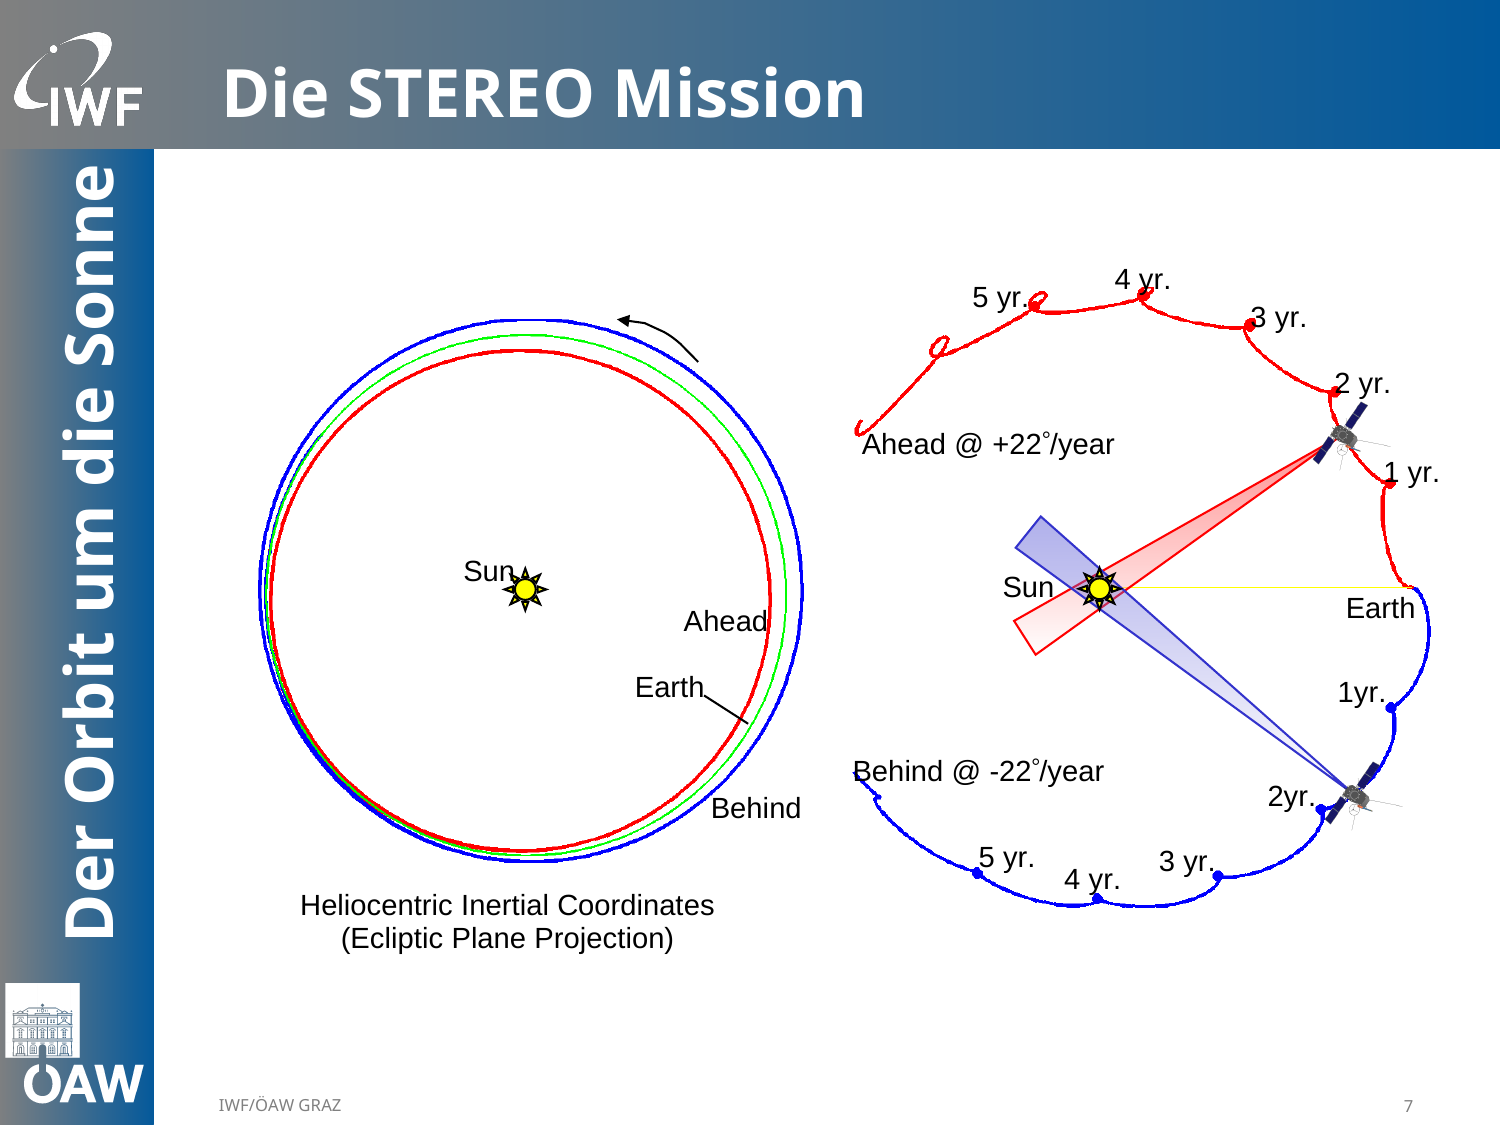

# Die STEREO Mission
4 yr.
5 yr.
3 yr.
2 yr.
Ahead @ +22/year
1 yr.
Der Orbit um die Sonne
Sun
Sun
Earth
Ahead
Earth
1yr.
Behind @ -22/year
2yr.
Behind
5 yr.
3 yr.
4 yr.
Heliocentric Inertial Coordinates
(Ecliptic Plane Projection)
IWF/ÖAW GRAZ
7